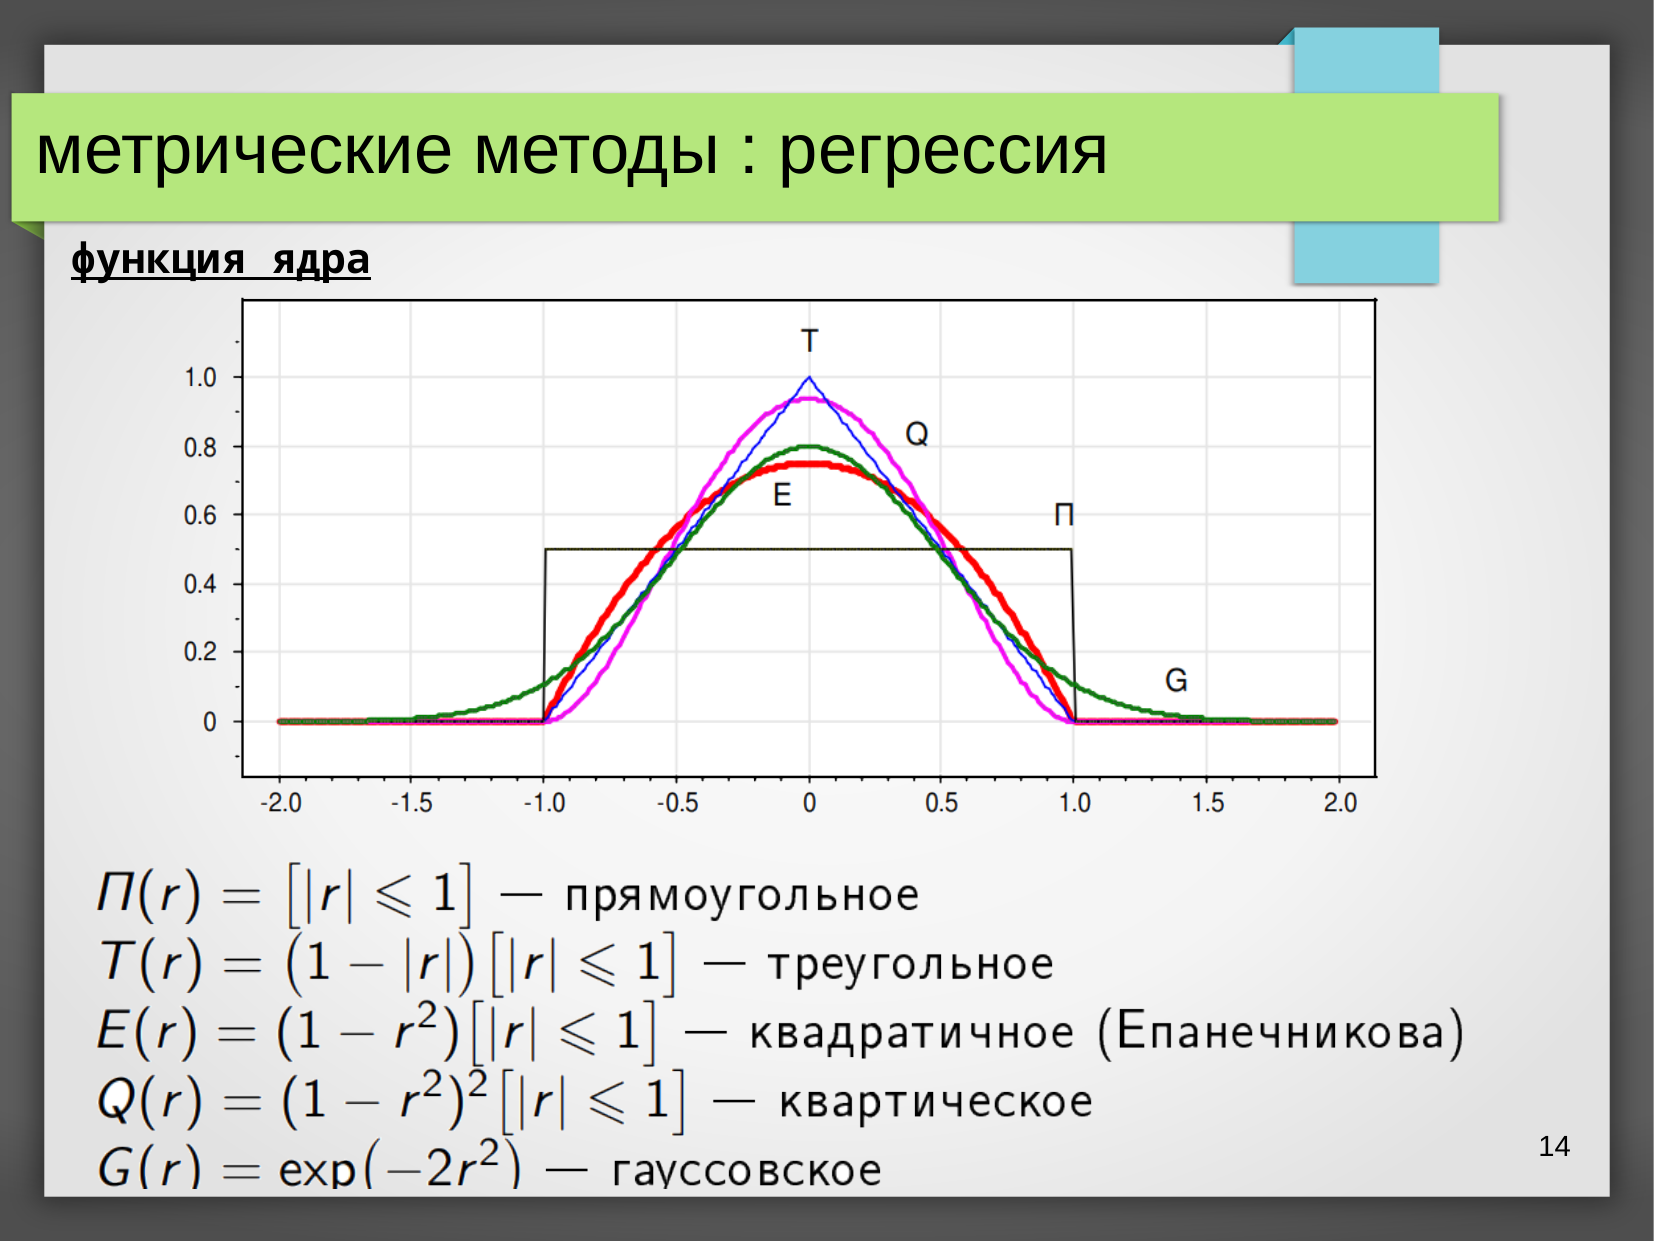

метрические методы : регрессия
# функция ядра
14